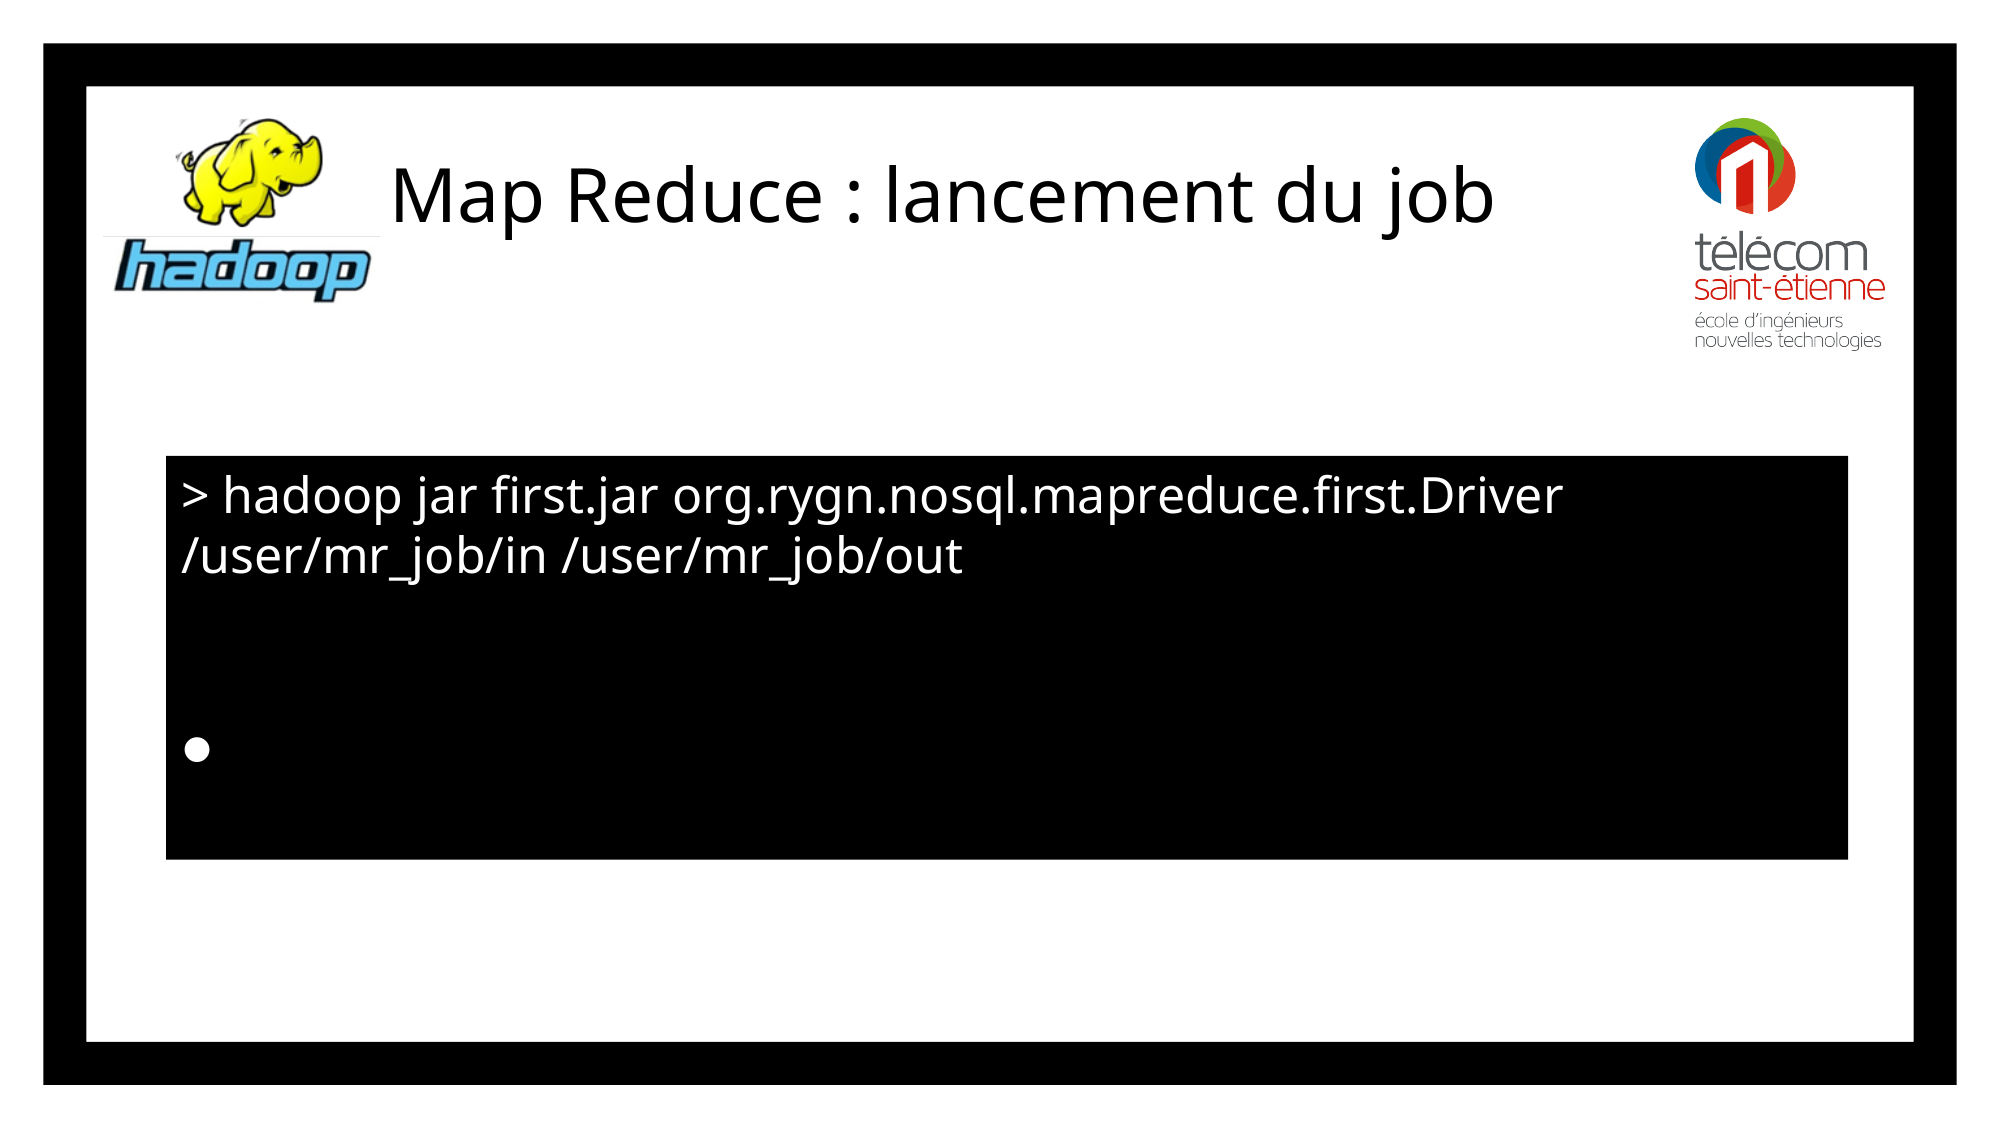

# Map Reduce : lancement du job
> hadoop jar first.jar org.rygn.nosql.mapreduce.first.Driver /user/mr_job/in /user/mr_job/out